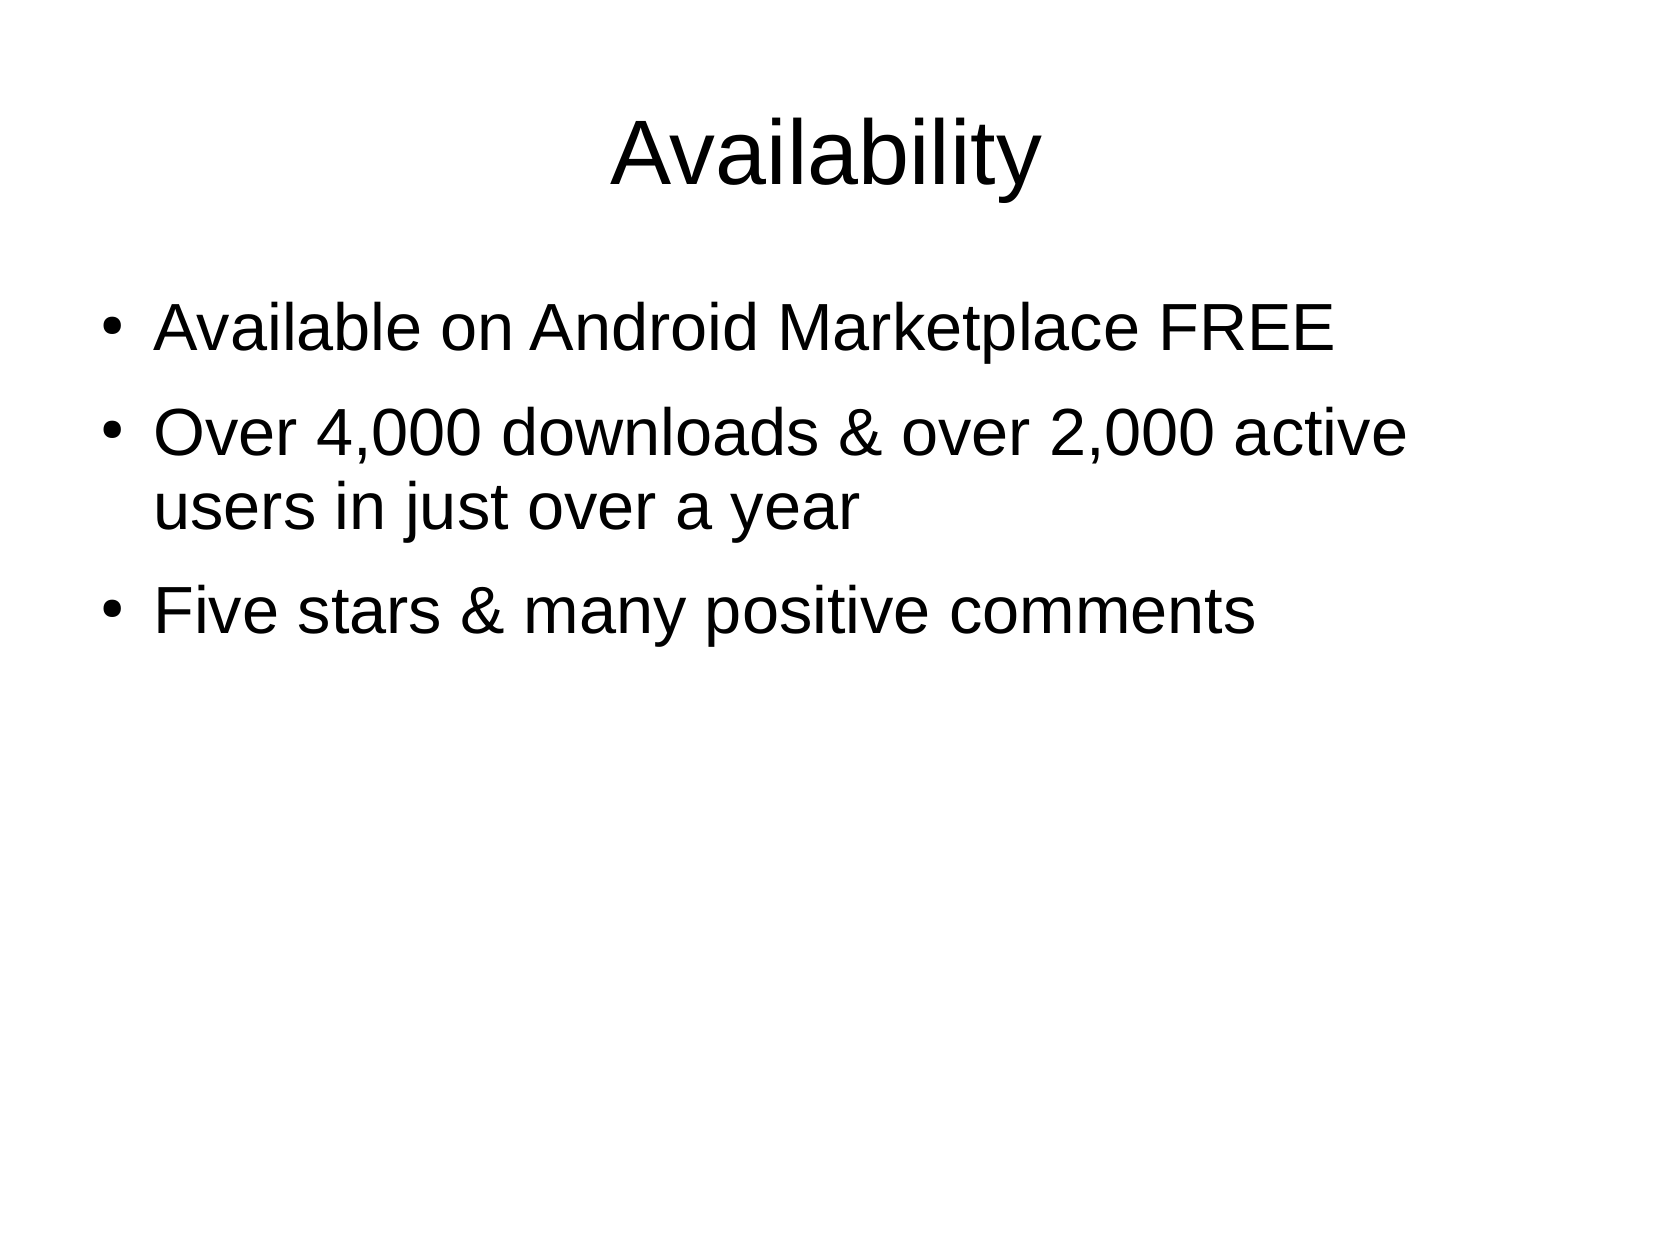

# Availability
Available on Android Marketplace FREE
Over 4,000 downloads & over 2,000 active users in just over a year
Five stars & many positive comments